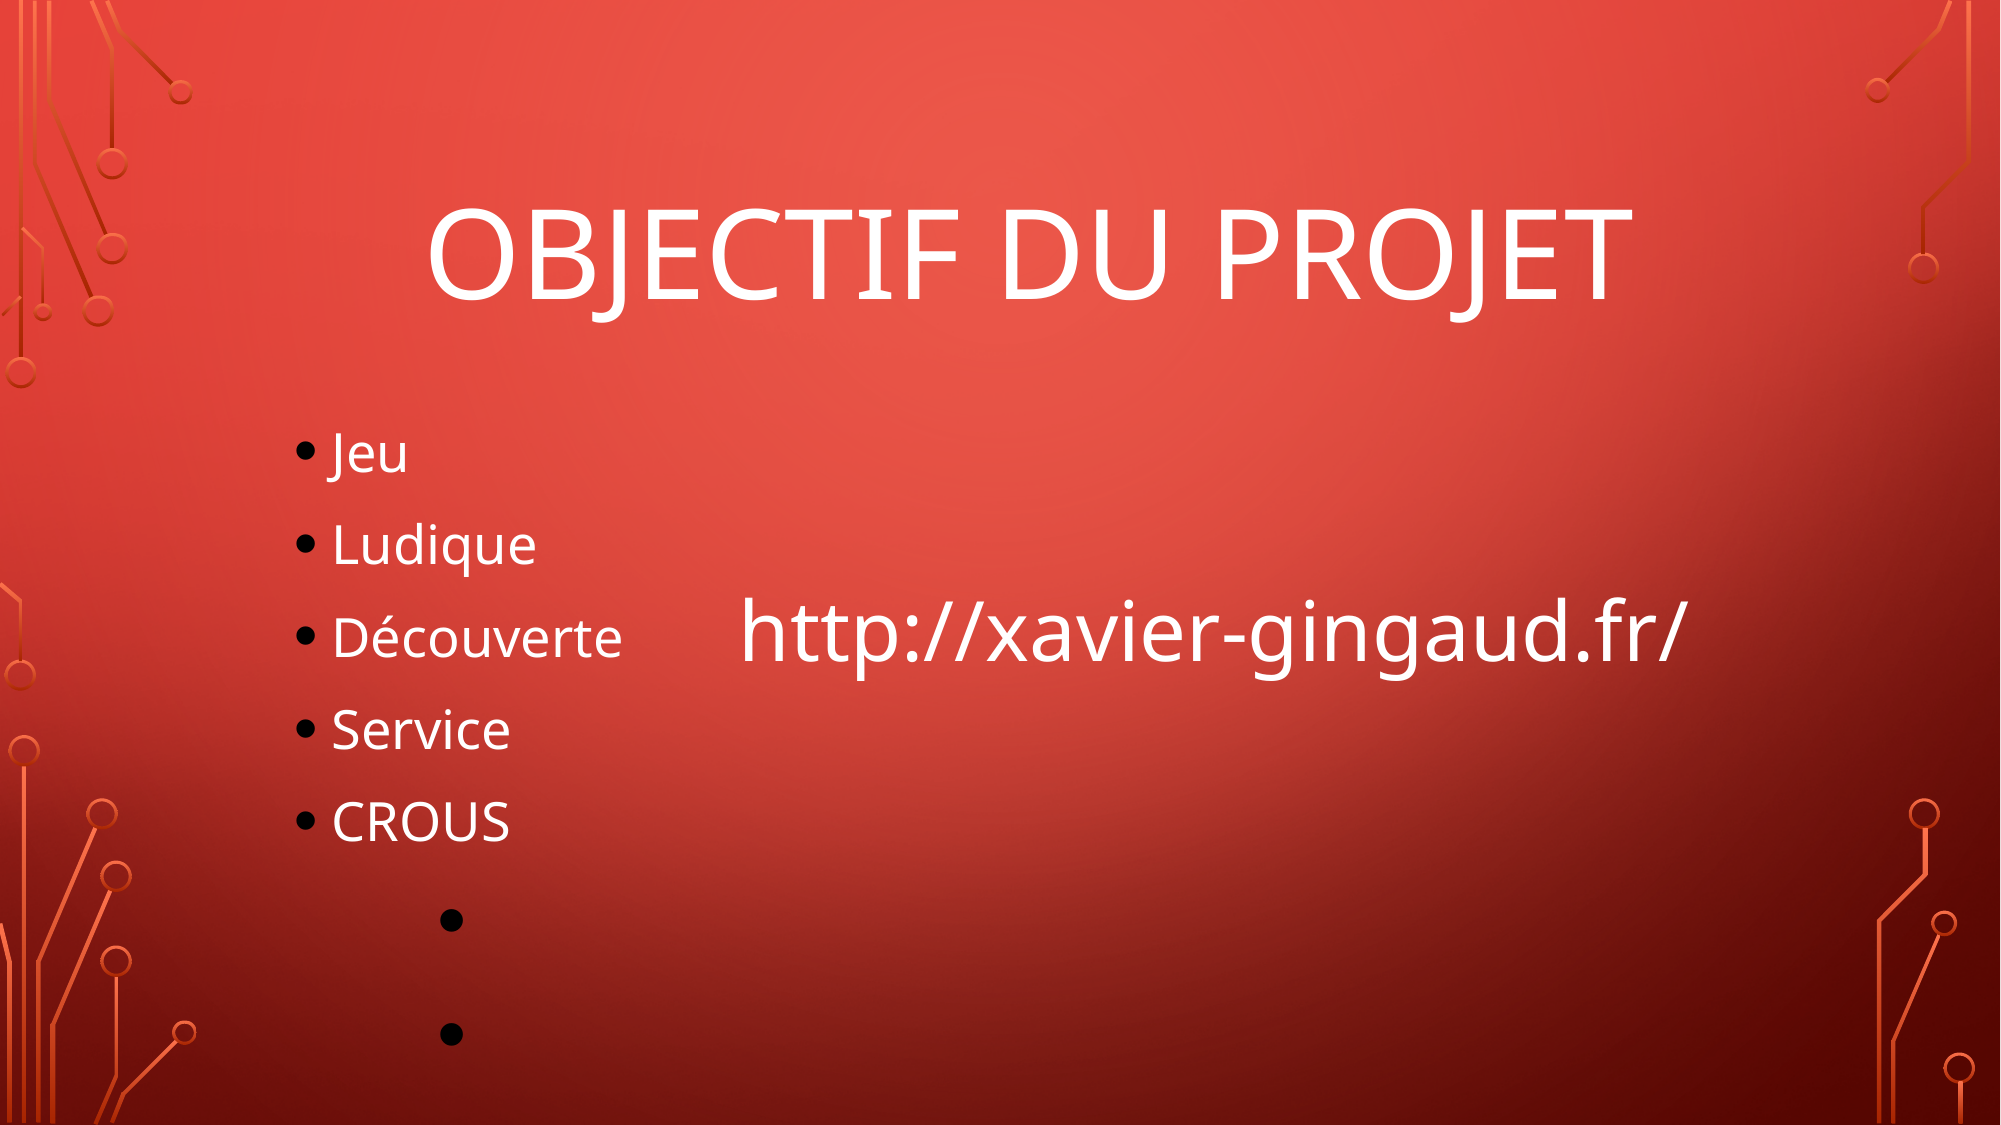

Objectif du projet
Jeu
Ludique
Découverte
Service
CROUS
http://xavier-gingaud.fr/